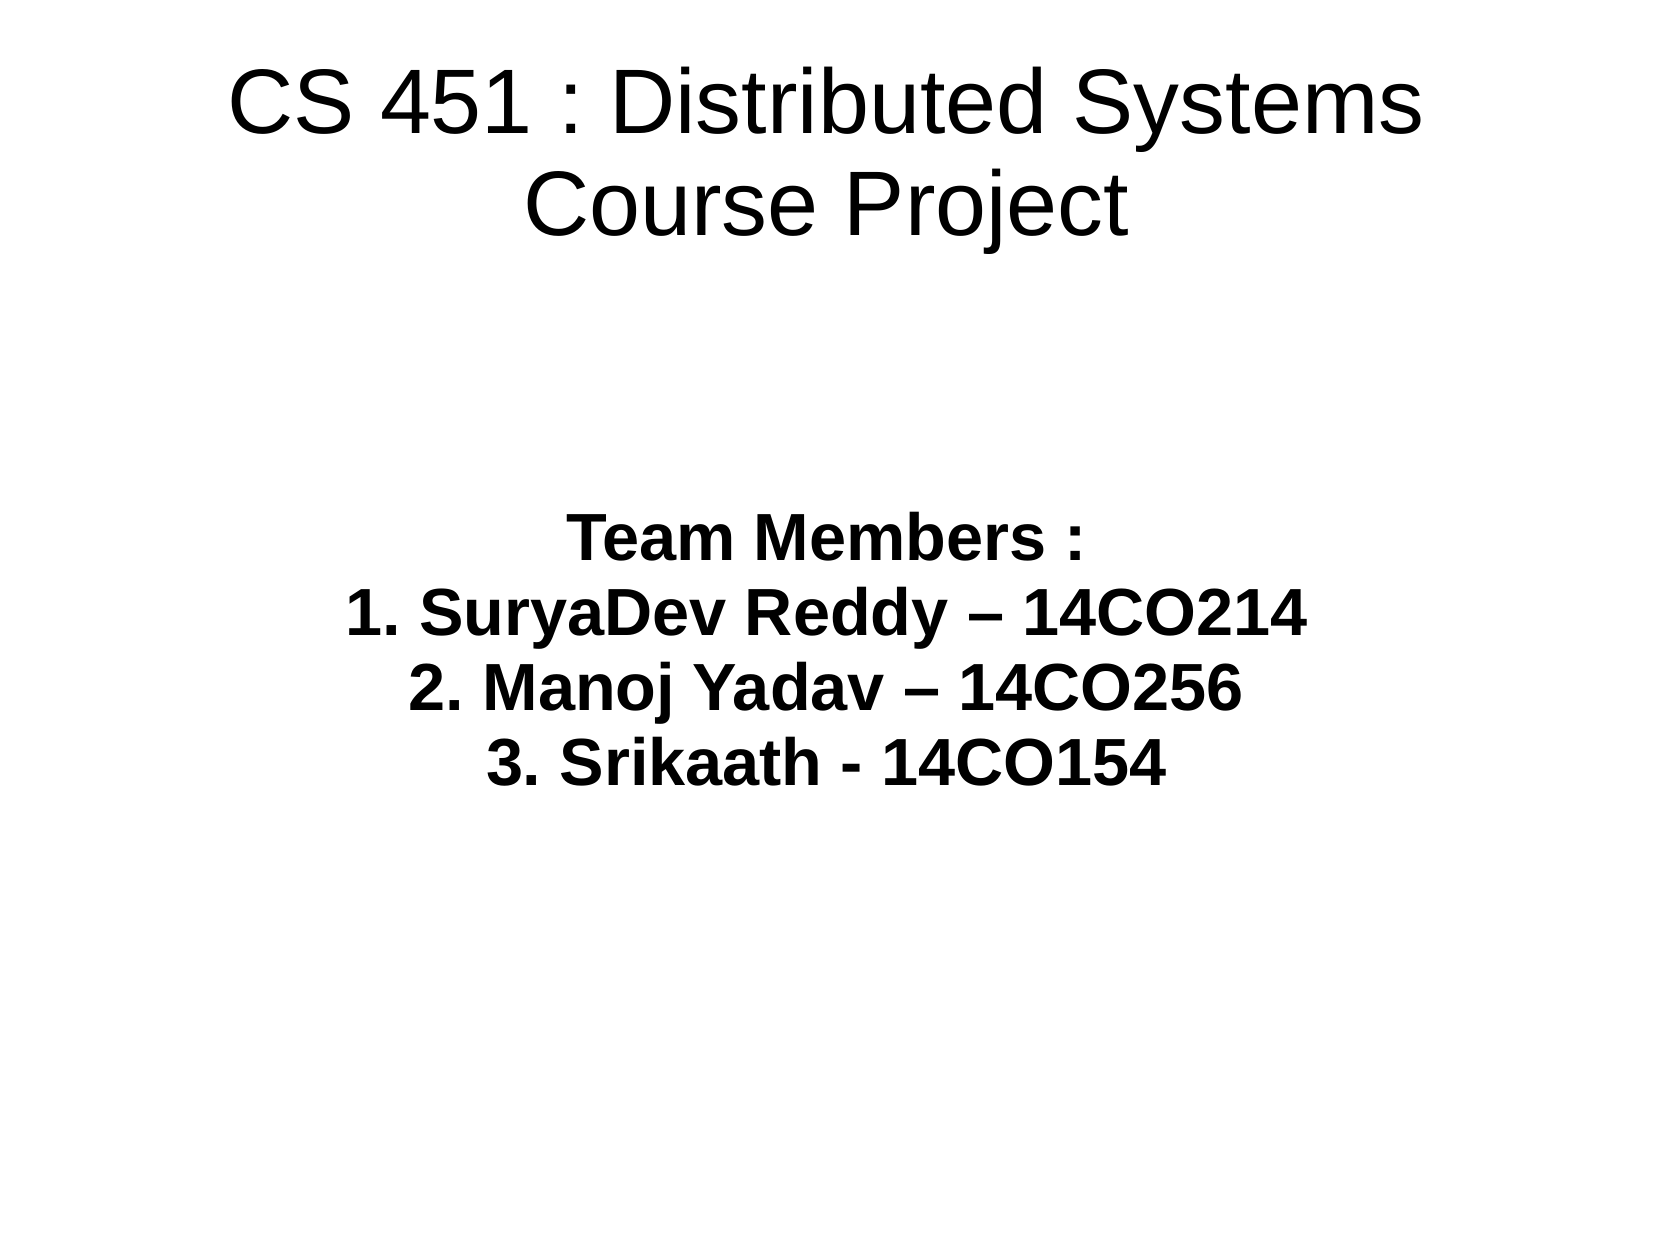

# CS 451 : Distributed Systems Course Project
Team Members :
1. SuryaDev Reddy – 14CO214
2. Manoj Yadav – 14CO256
3. Srikaath - 14CO154